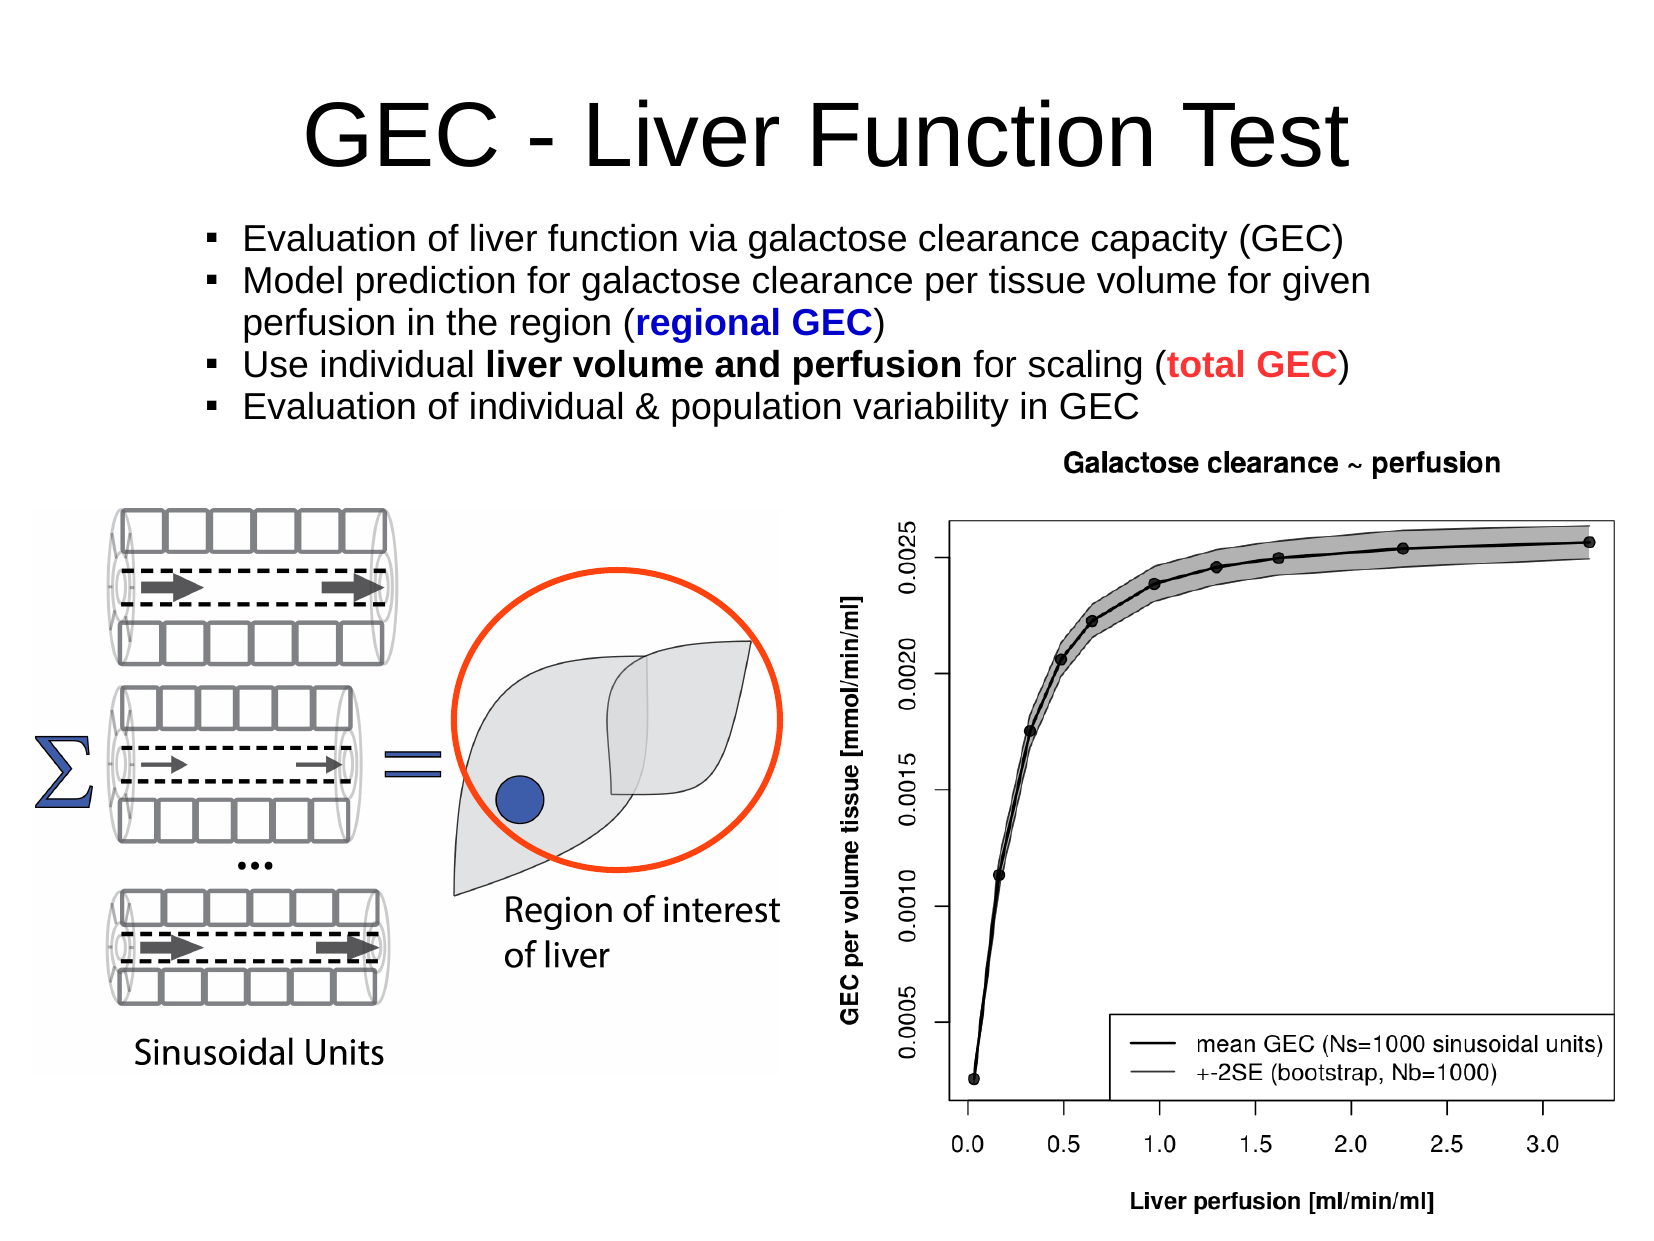

# GEC - Liver Function Test
Evaluation of liver function via galactose clearance capacity (GEC)
Model prediction for galactose clearance per tissue volume for given perfusion in the region (regional GEC)
Use individual liver volume and perfusion for scaling (total GEC)
Evaluation of individual & population variability in GEC